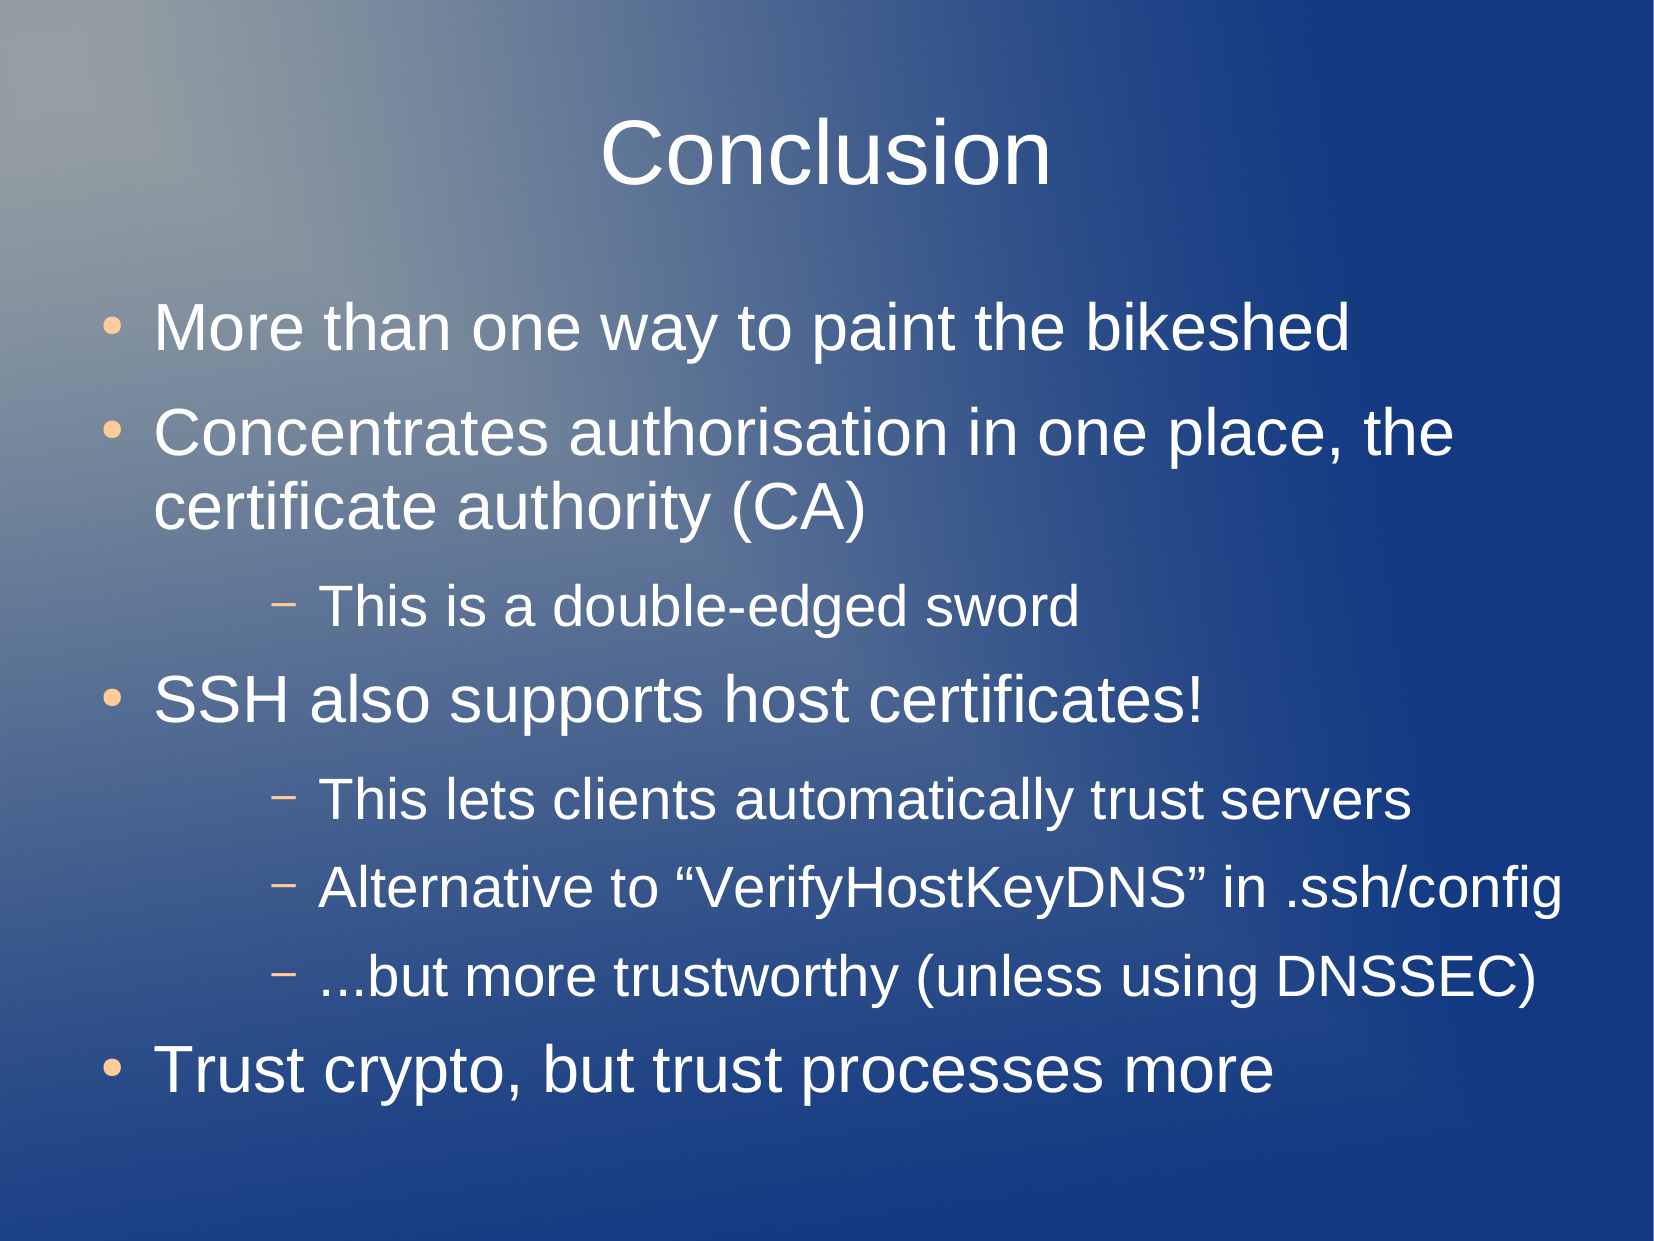

# Conclusion
More than one way to paint the bikeshed
Concentrates authorisation in one place, the certificate authority (CA)
This is a double-edged sword
SSH also supports host certificates!
This lets clients automatically trust servers
Alternative to “VerifyHostKeyDNS” in .ssh/config
...but more trustworthy (unless using DNSSEC)
Trust crypto, but trust processes more